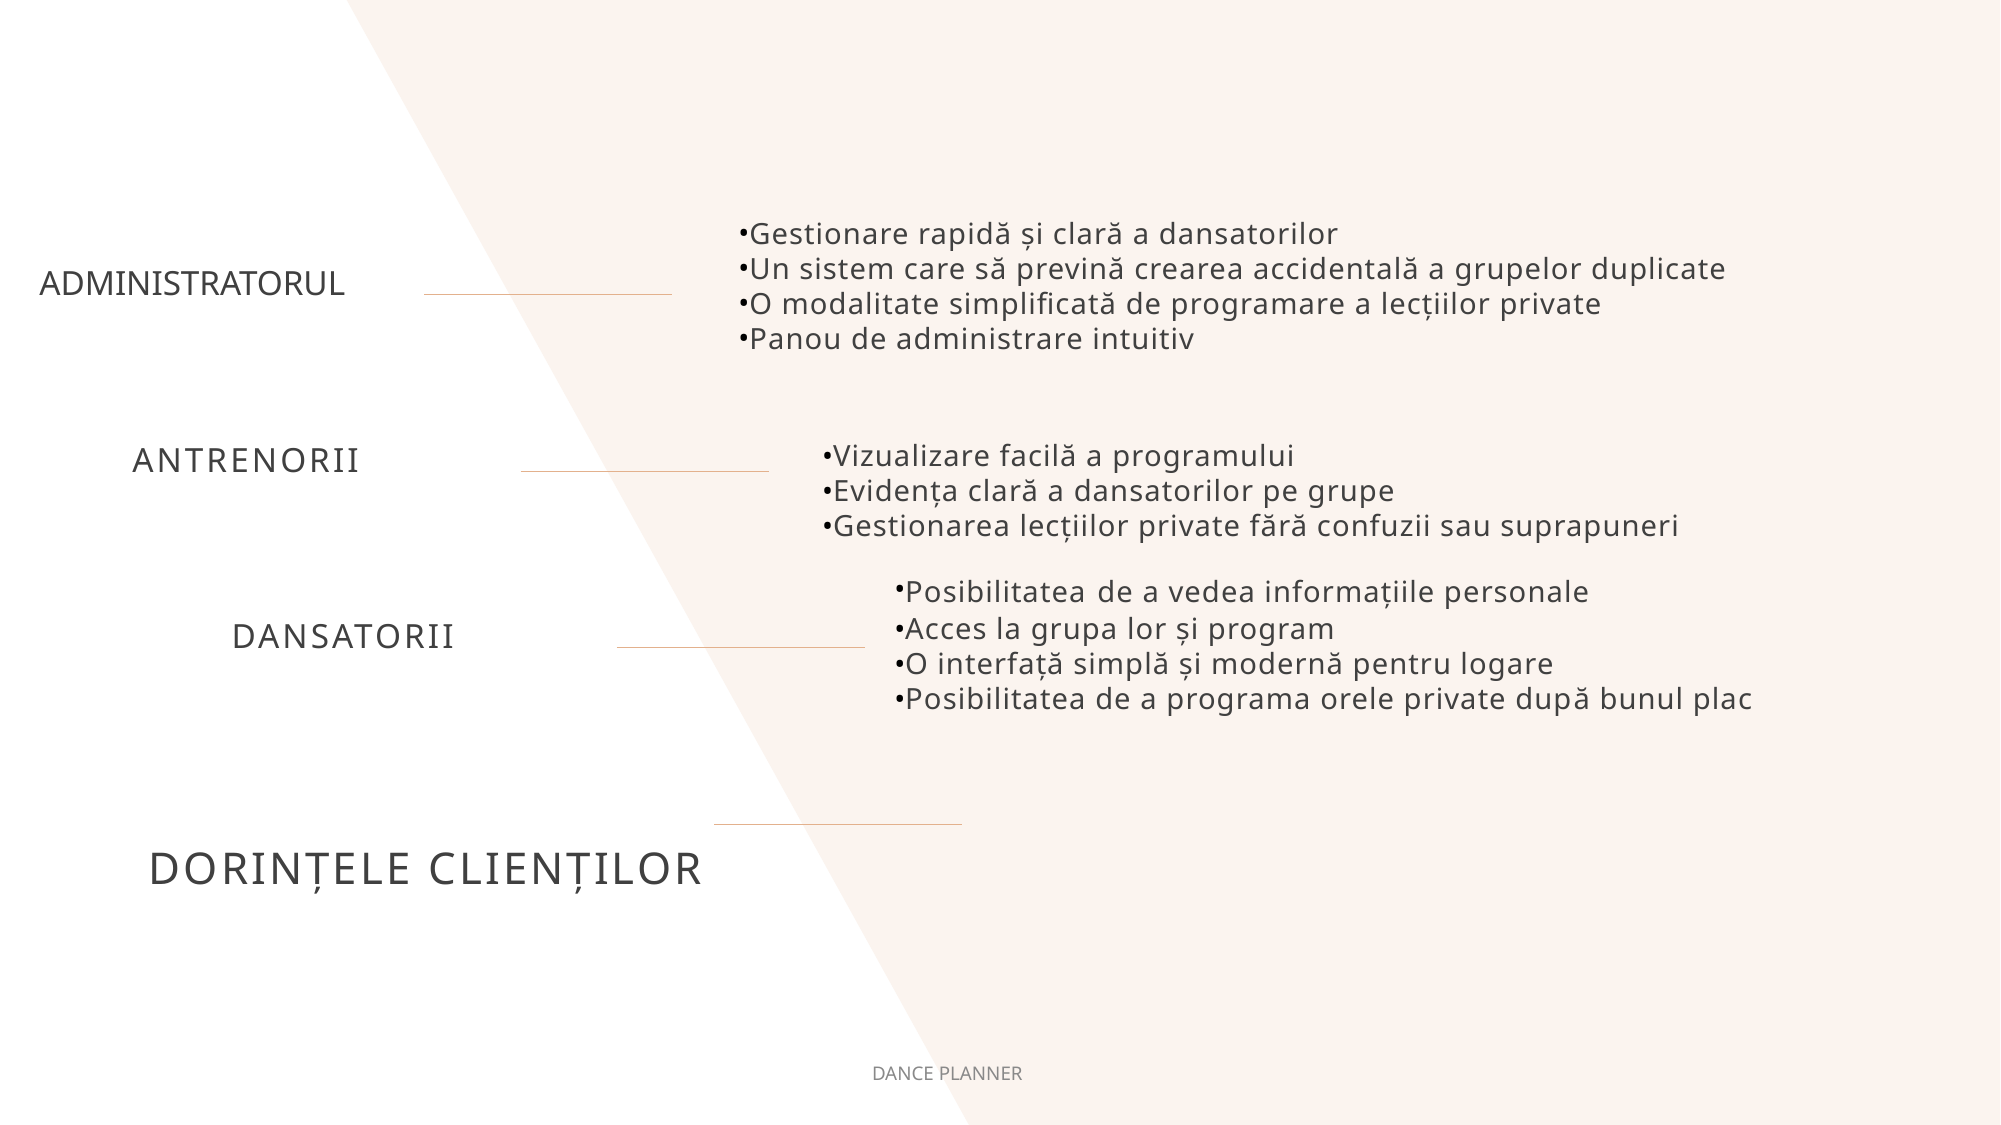

Gestionare rapidă și clară a dansatorilor
Un sistem care să prevină crearea accidentală a grupelor duplicate
O modalitate simplificată de programare a lecțiilor private
Panou de administrare intuitiv
ADMINISTRATORUL
ANTRENORII
Vizualizare facilă a programului
Evidența clară a dansatorilor pe grupe
Gestionarea lecțiilor private fără confuzii sau suprapuneri
Posibilitatea de a vedea informațiile personale
Acces la grupa lor și program
O interfață simplă și modernă pentru logare
Posibilitatea de a programa orele private după bunul plac
DANSATORII
# DORINȚELE CLIENȚILOR
DANCE PLANNER